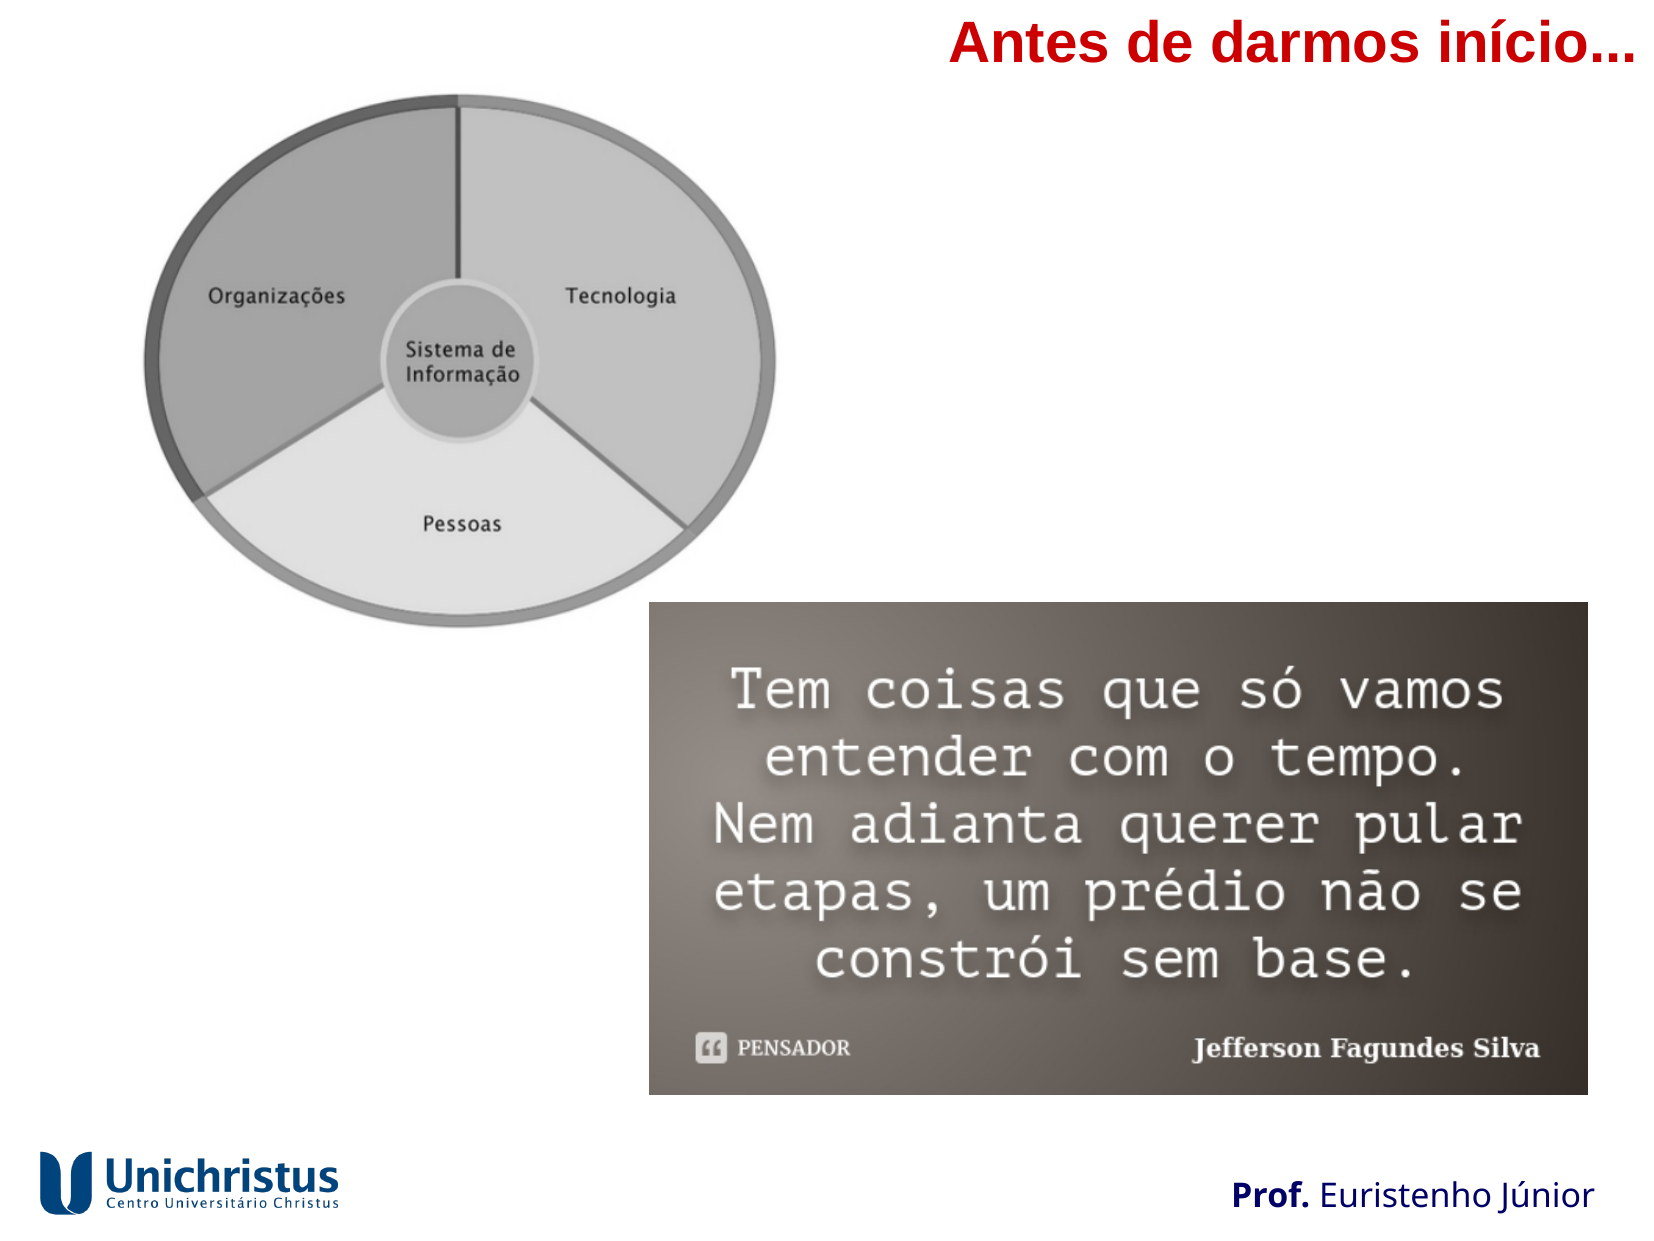

Antes de darmos início...
Prof. Euristenho Júnior